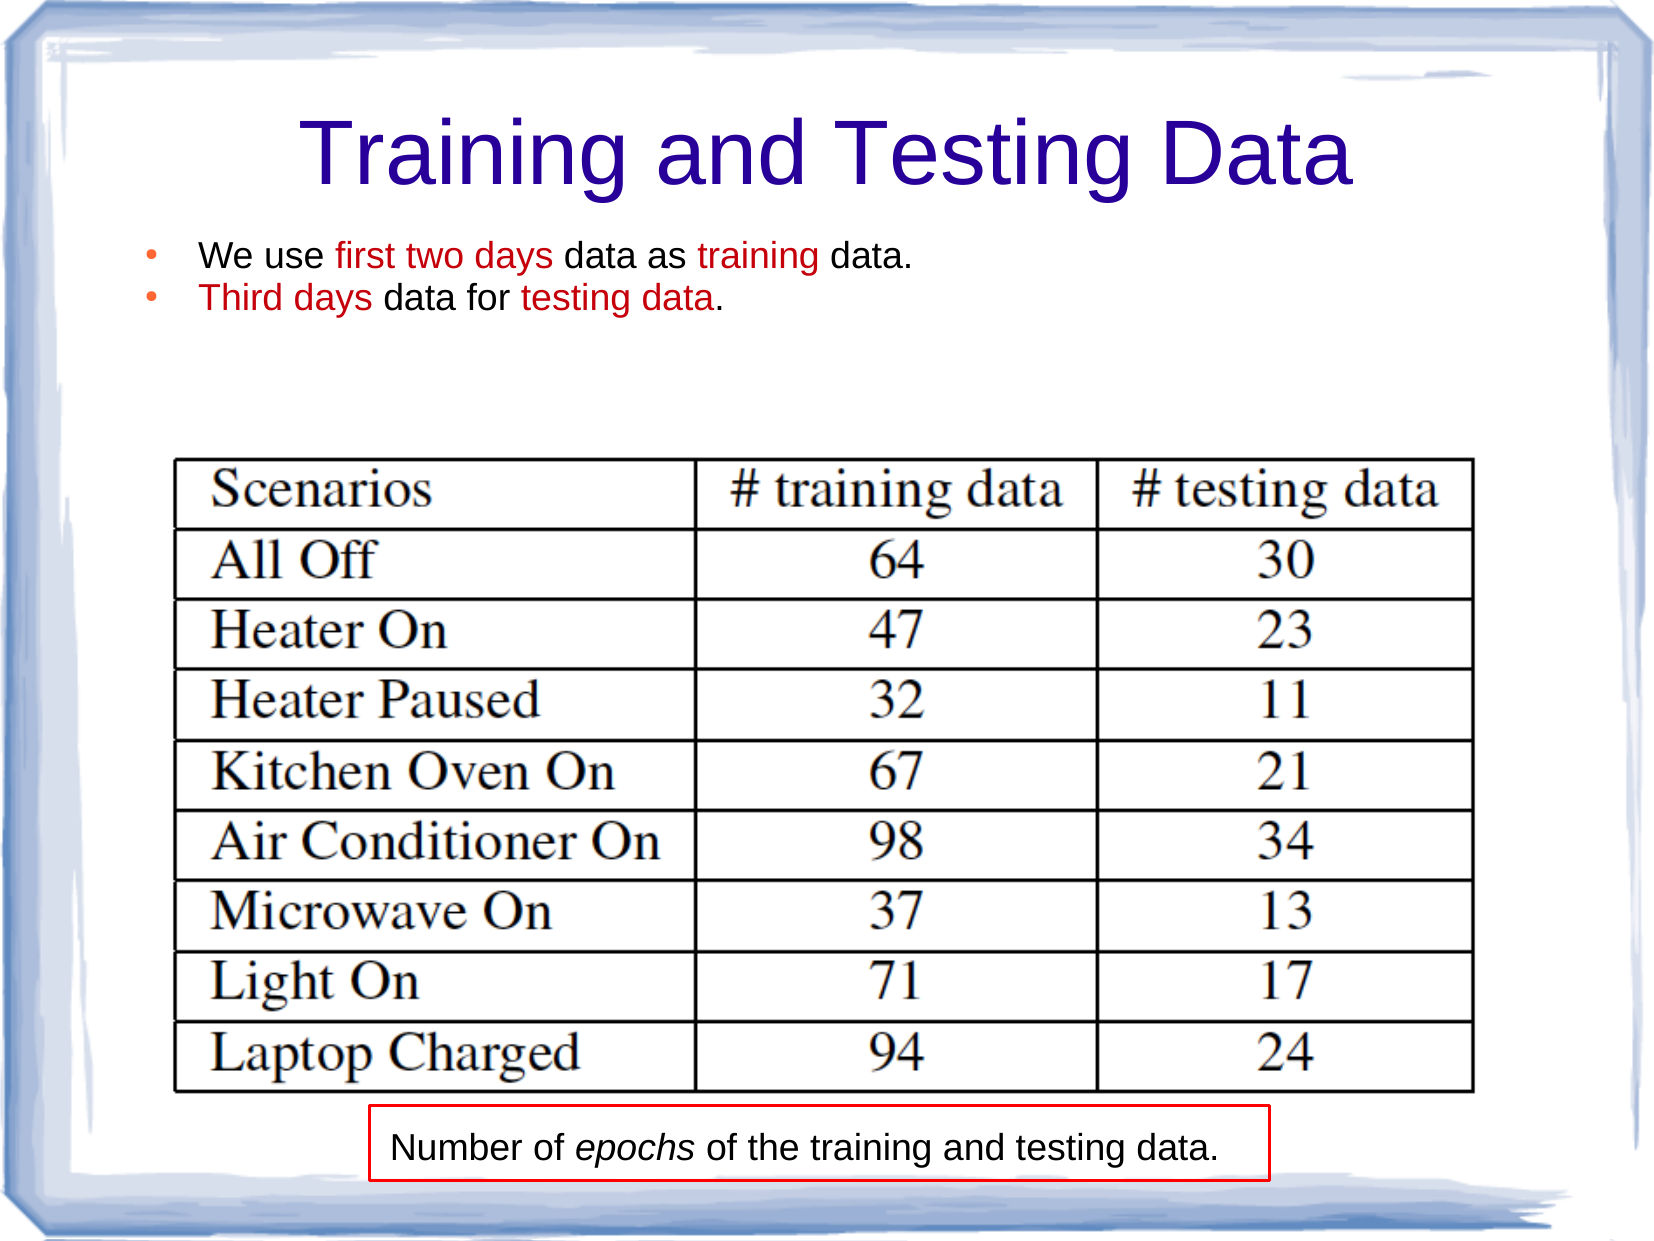

# Training and Testing Data
We use first two days data as training data.
Third days data for testing data.
Number of epochs of the training and testing data.